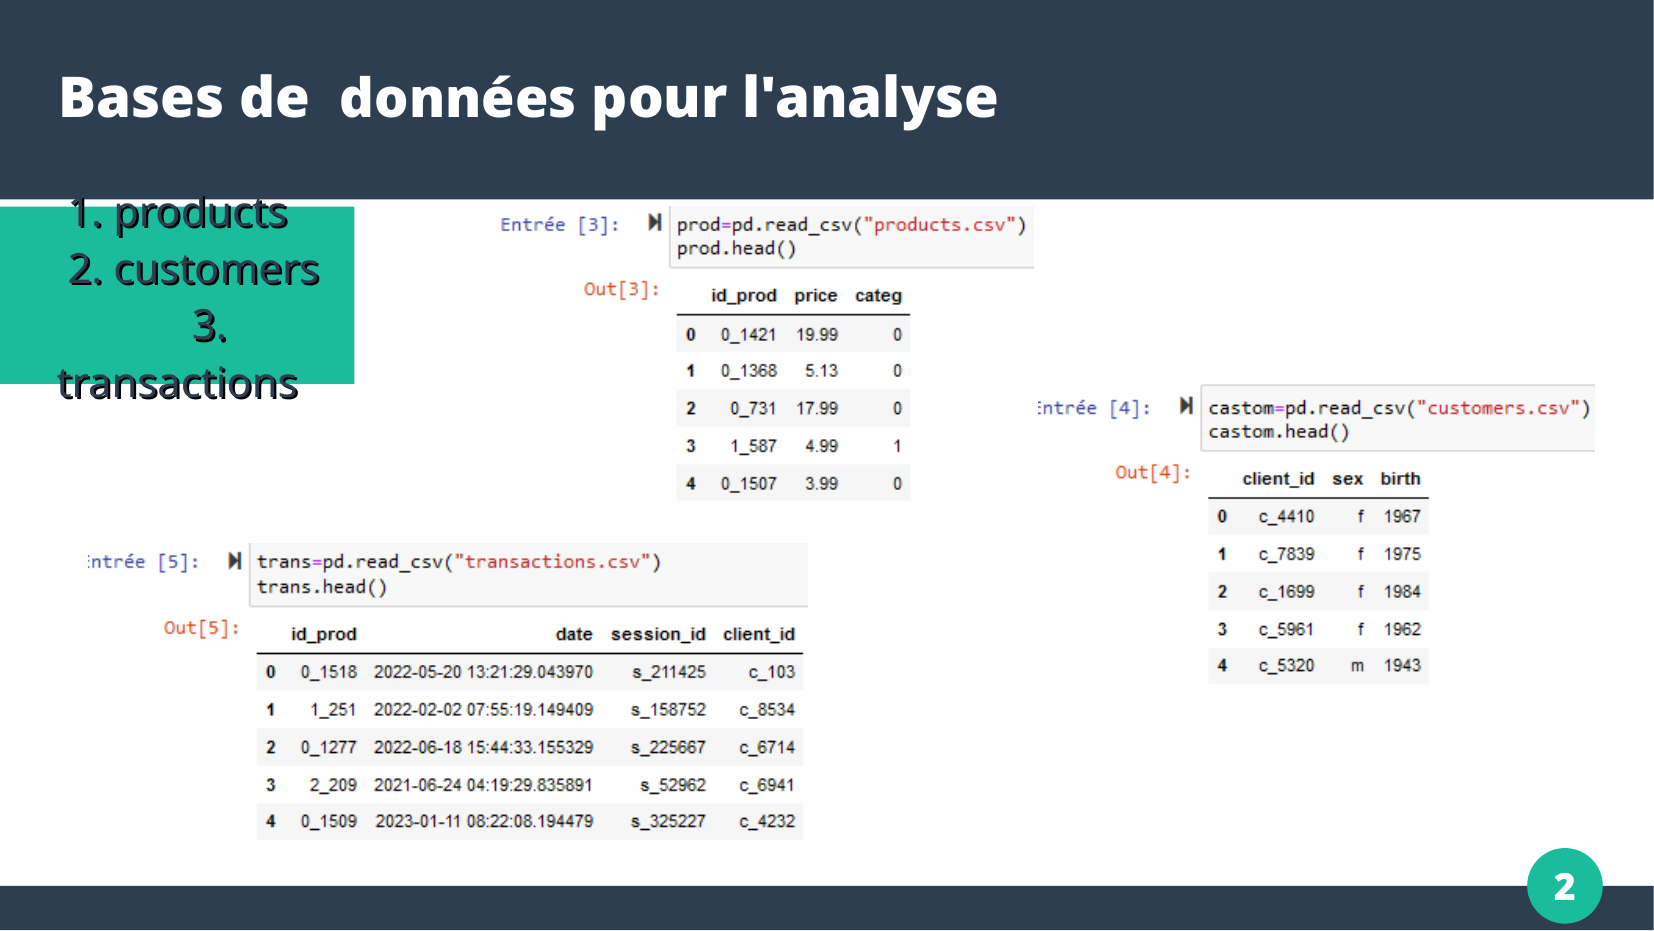

# Bases de données pour l'analyse
1. products
 2. customers
 3. transactions